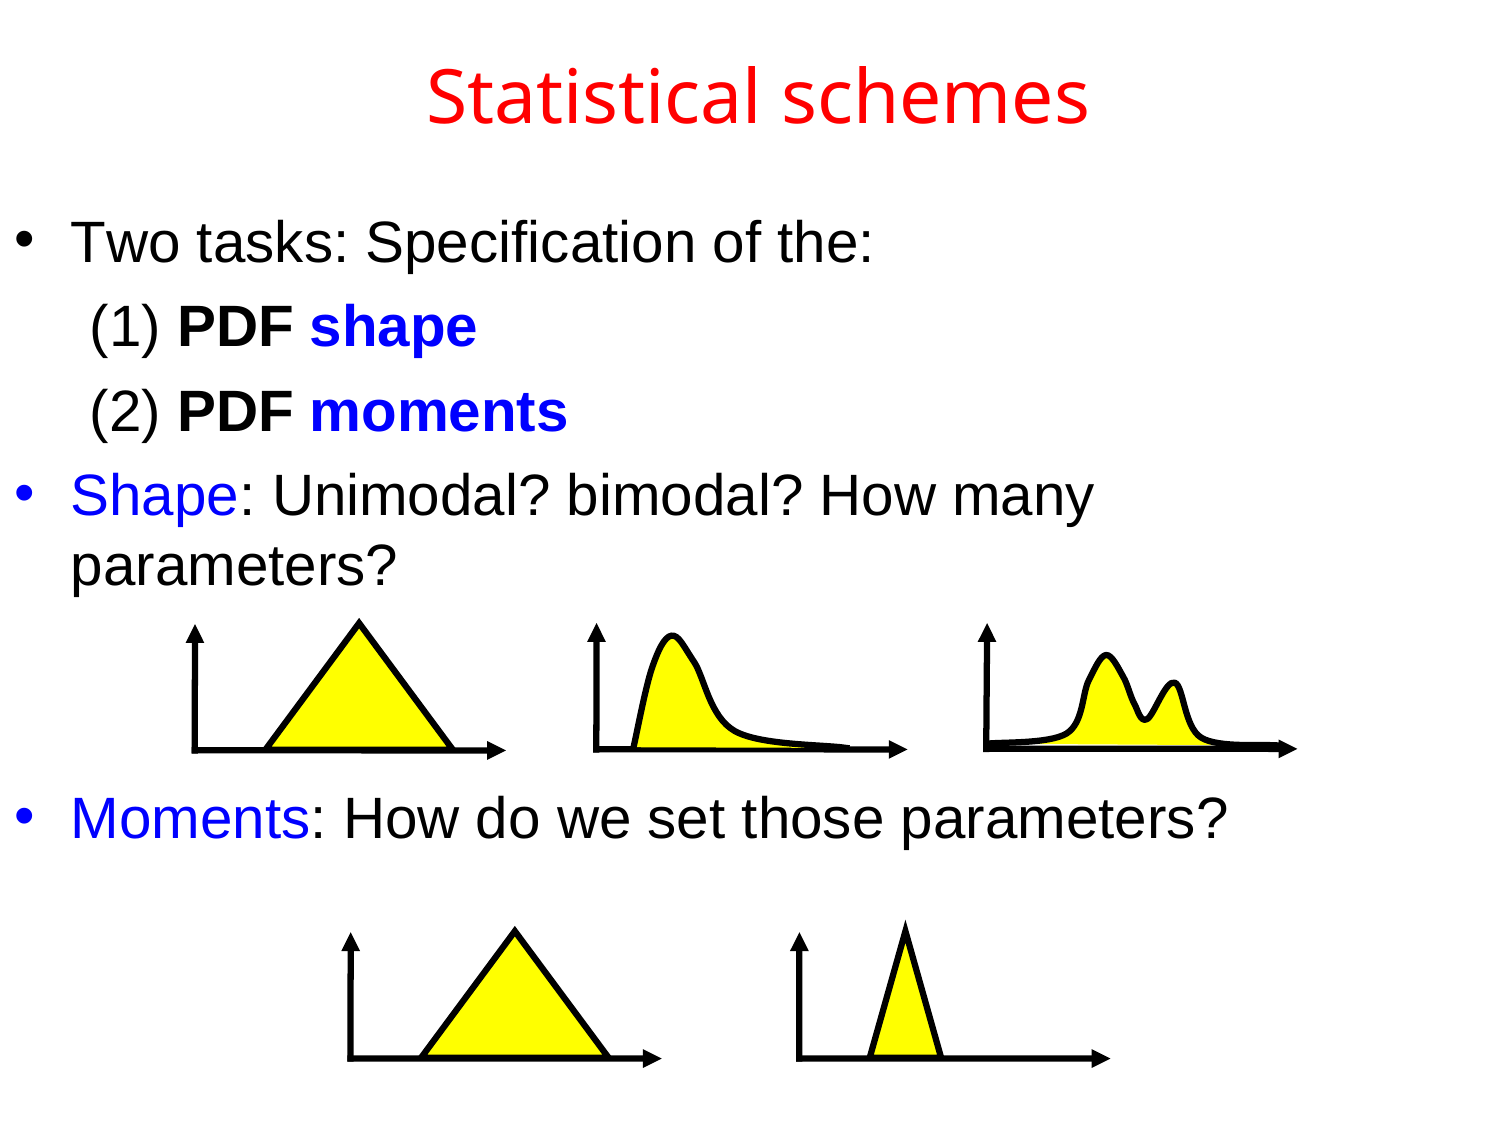

# Statistical schemes
Two tasks: Specification of the:
(1) PDF shape
(2) PDF moments
Shape: Unimodal? bimodal? How many parameters?
Moments: How do we set those parameters?